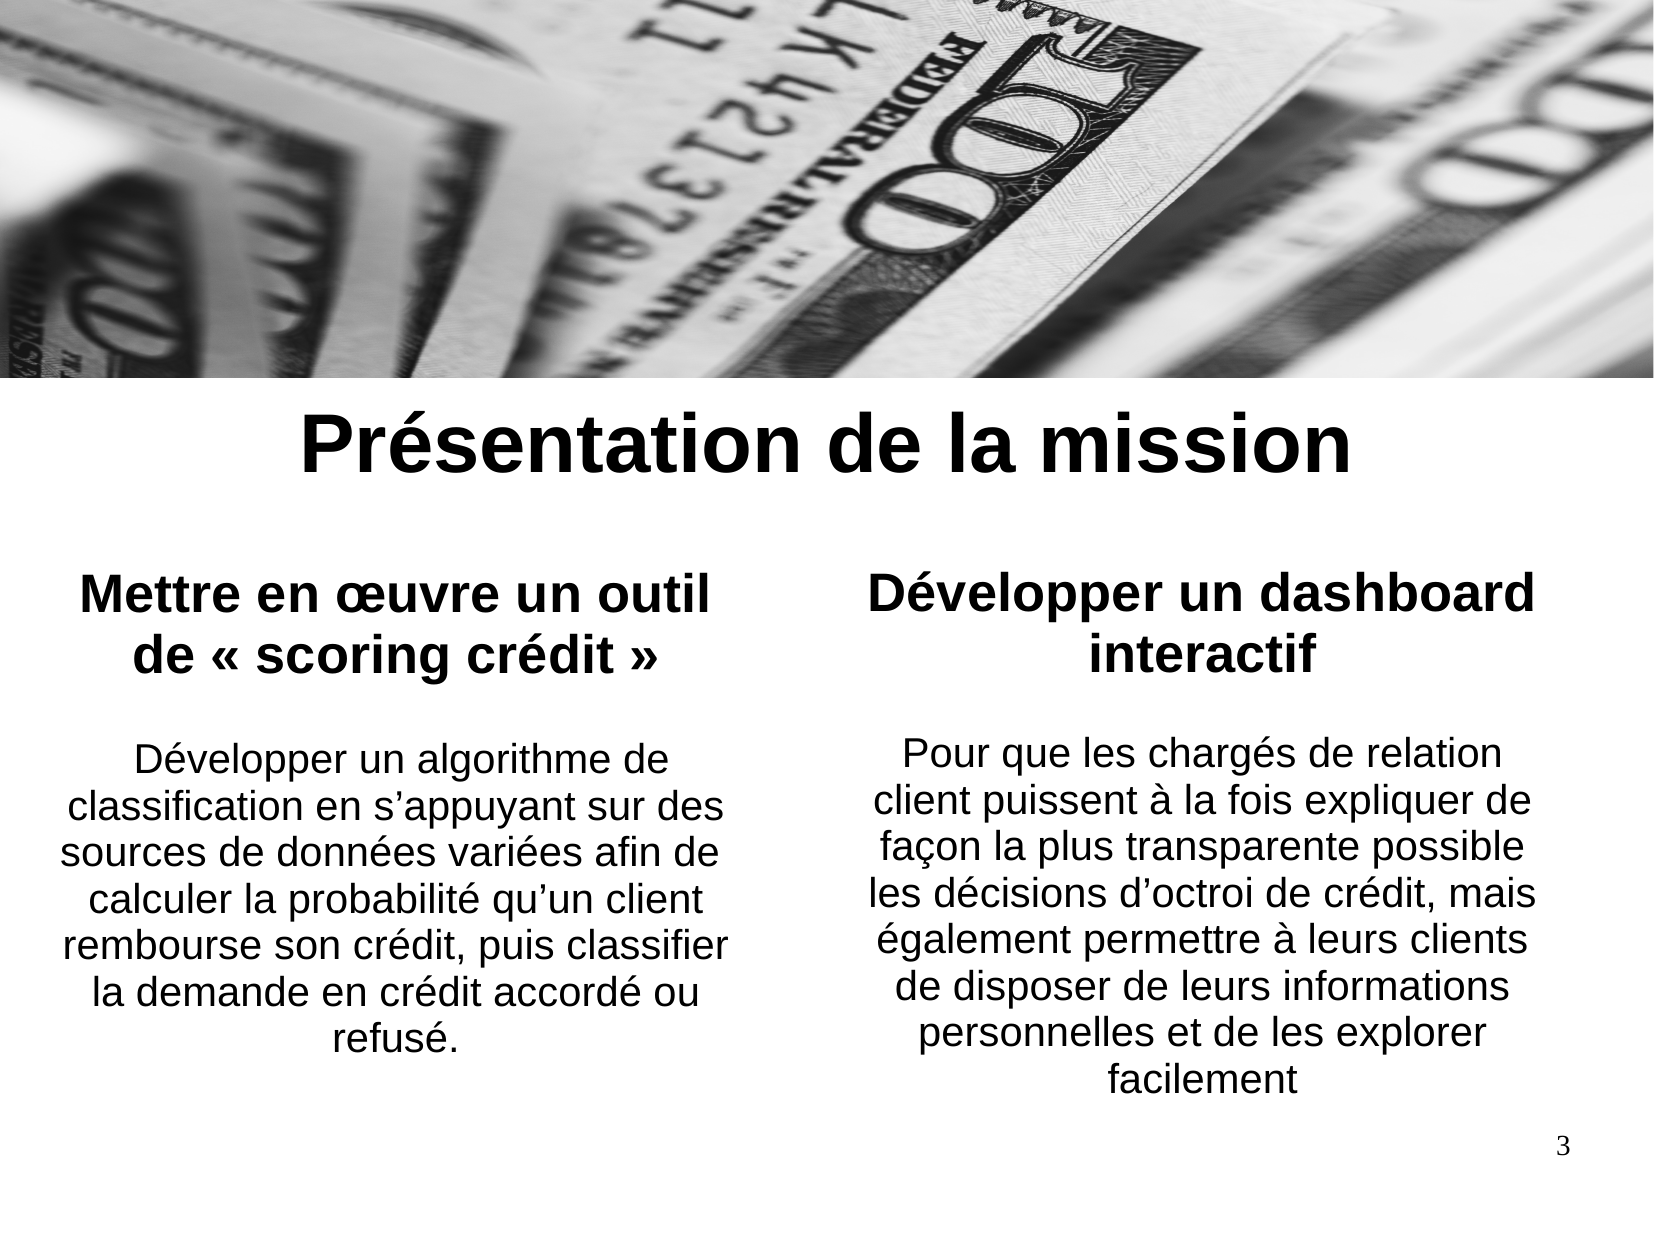

Présentation de la mission
Développer un dashboard interactif
Pour que les chargés de relation client puissent à la fois expliquer de façon la plus transparente possible les décisions d’octroi de crédit, mais également permettre à leurs clients de disposer de leurs informations personnelles et de les explorer facilement
Mettre en œuvre un outil de « scoring crédit »
 Développer un algorithme de classification en s’appuyant sur des sources de données variées afin de calculer la probabilité qu’un client rembourse son crédit, puis classifier la demande en crédit accordé ou refusé.
3